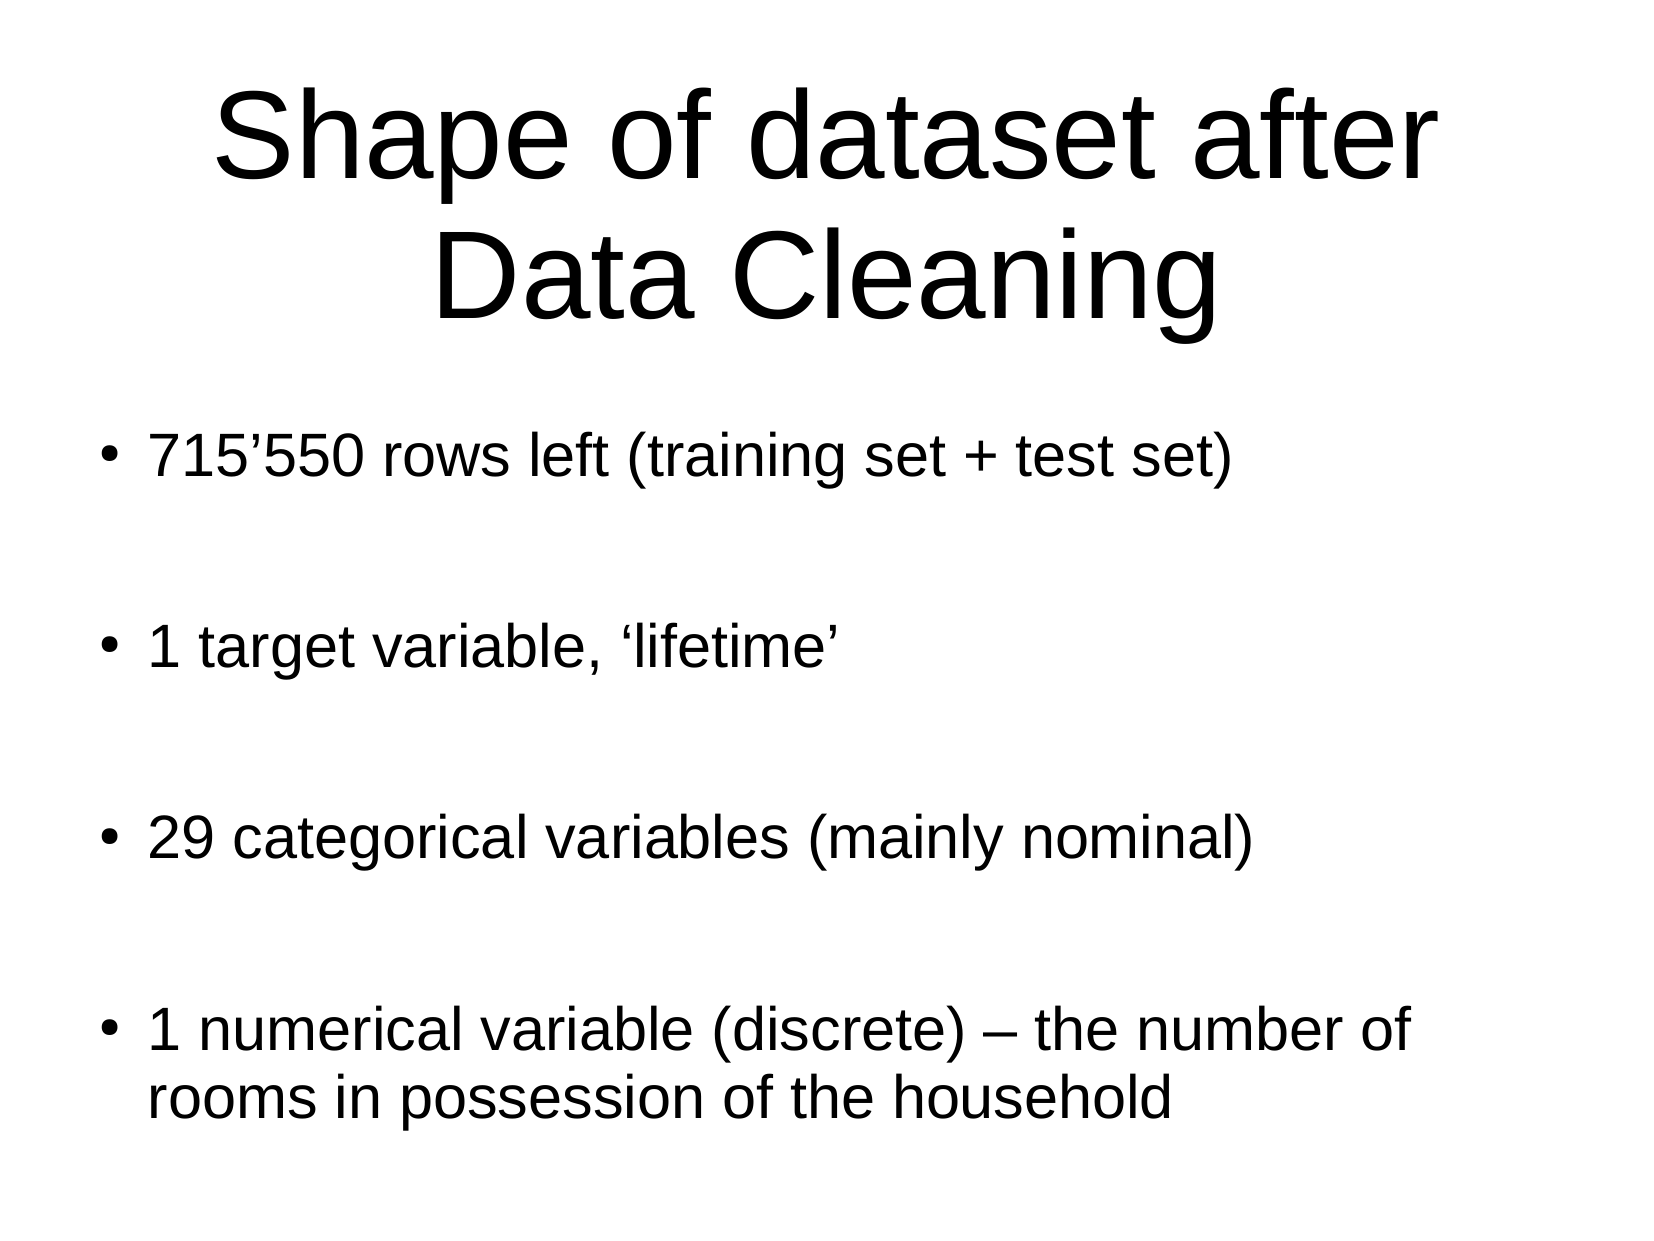

# Shape of dataset after Data Cleaning
715’550 rows left (training set + test set)
1 target variable, ‘lifetime’
29 categorical variables (mainly nominal)
1 numerical variable (discrete) – the number of rooms in possession of the household